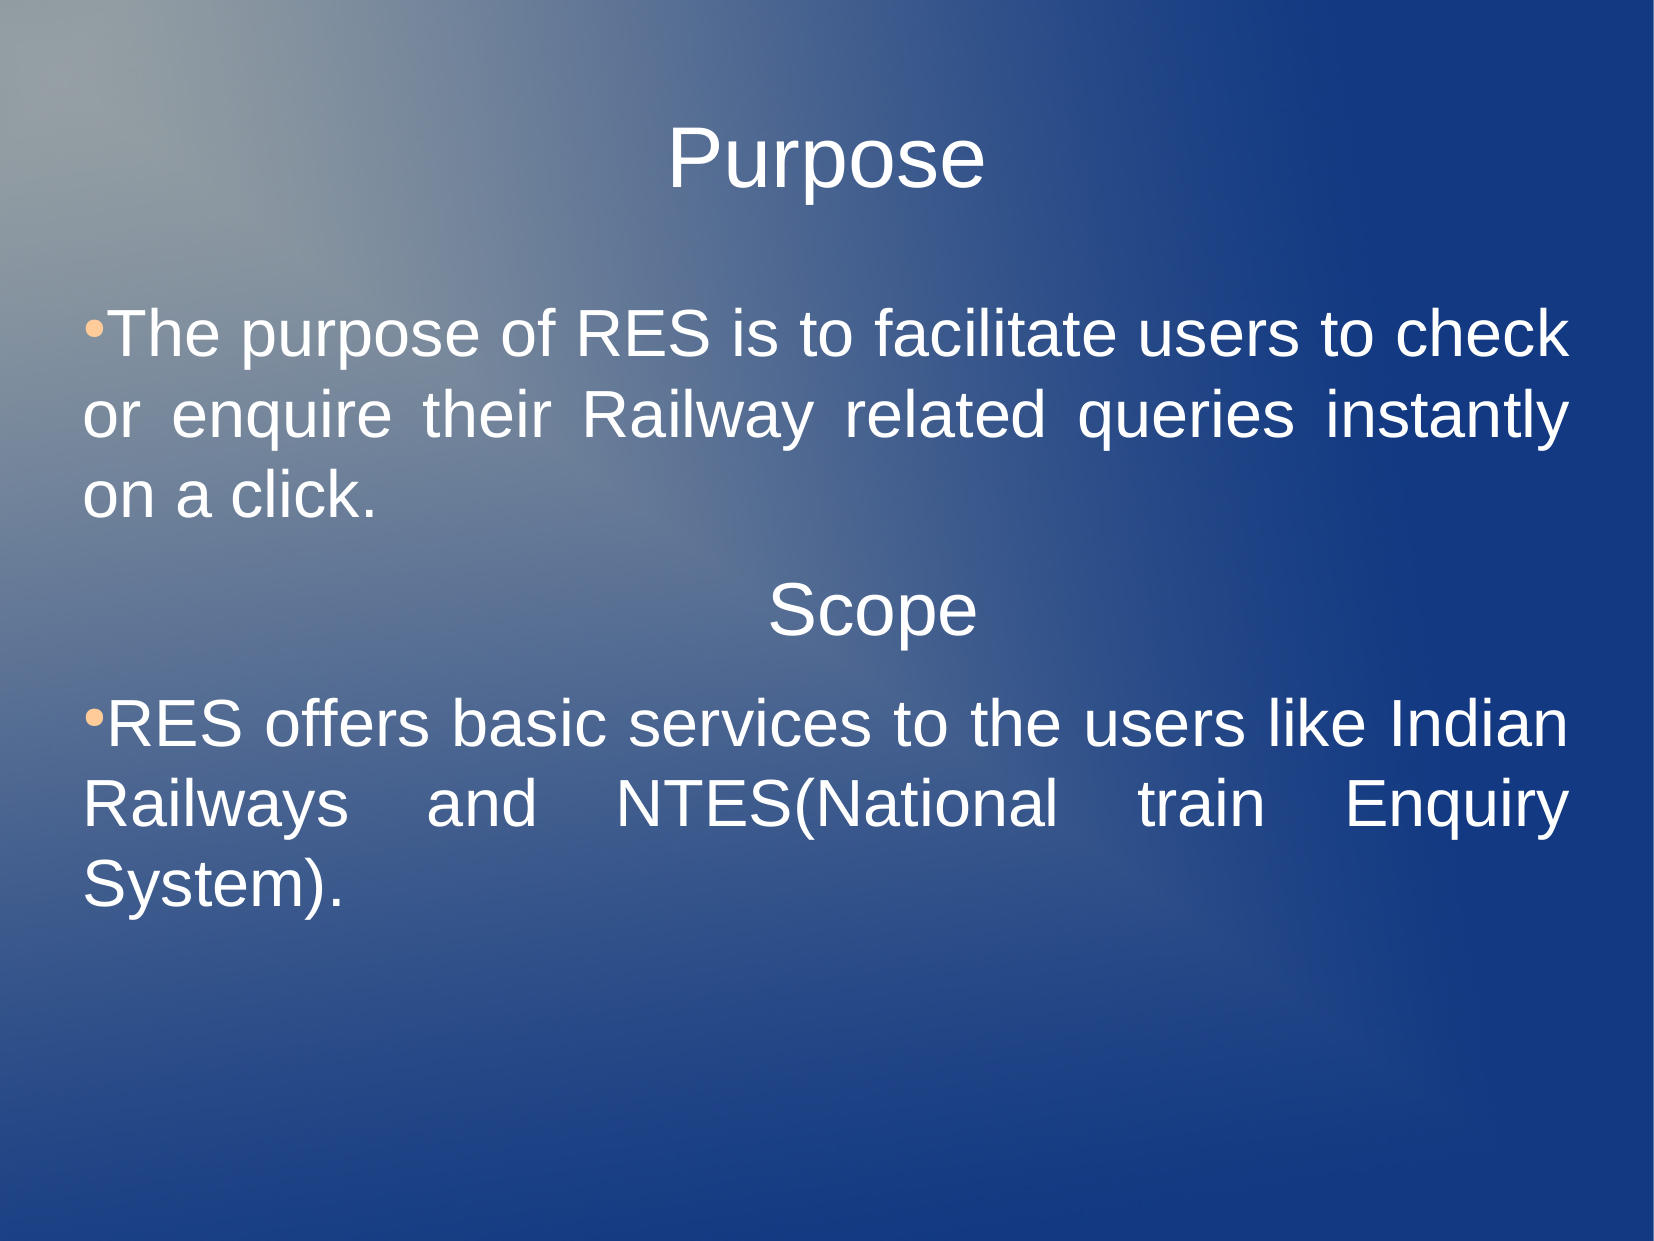

# Purpose
The purpose of RES is to facilitate users to check or enquire their Railway related queries instantly on a click.
 Scope
RES offers basic services to the users like Indian Railways and NTES(National train Enquiry System).